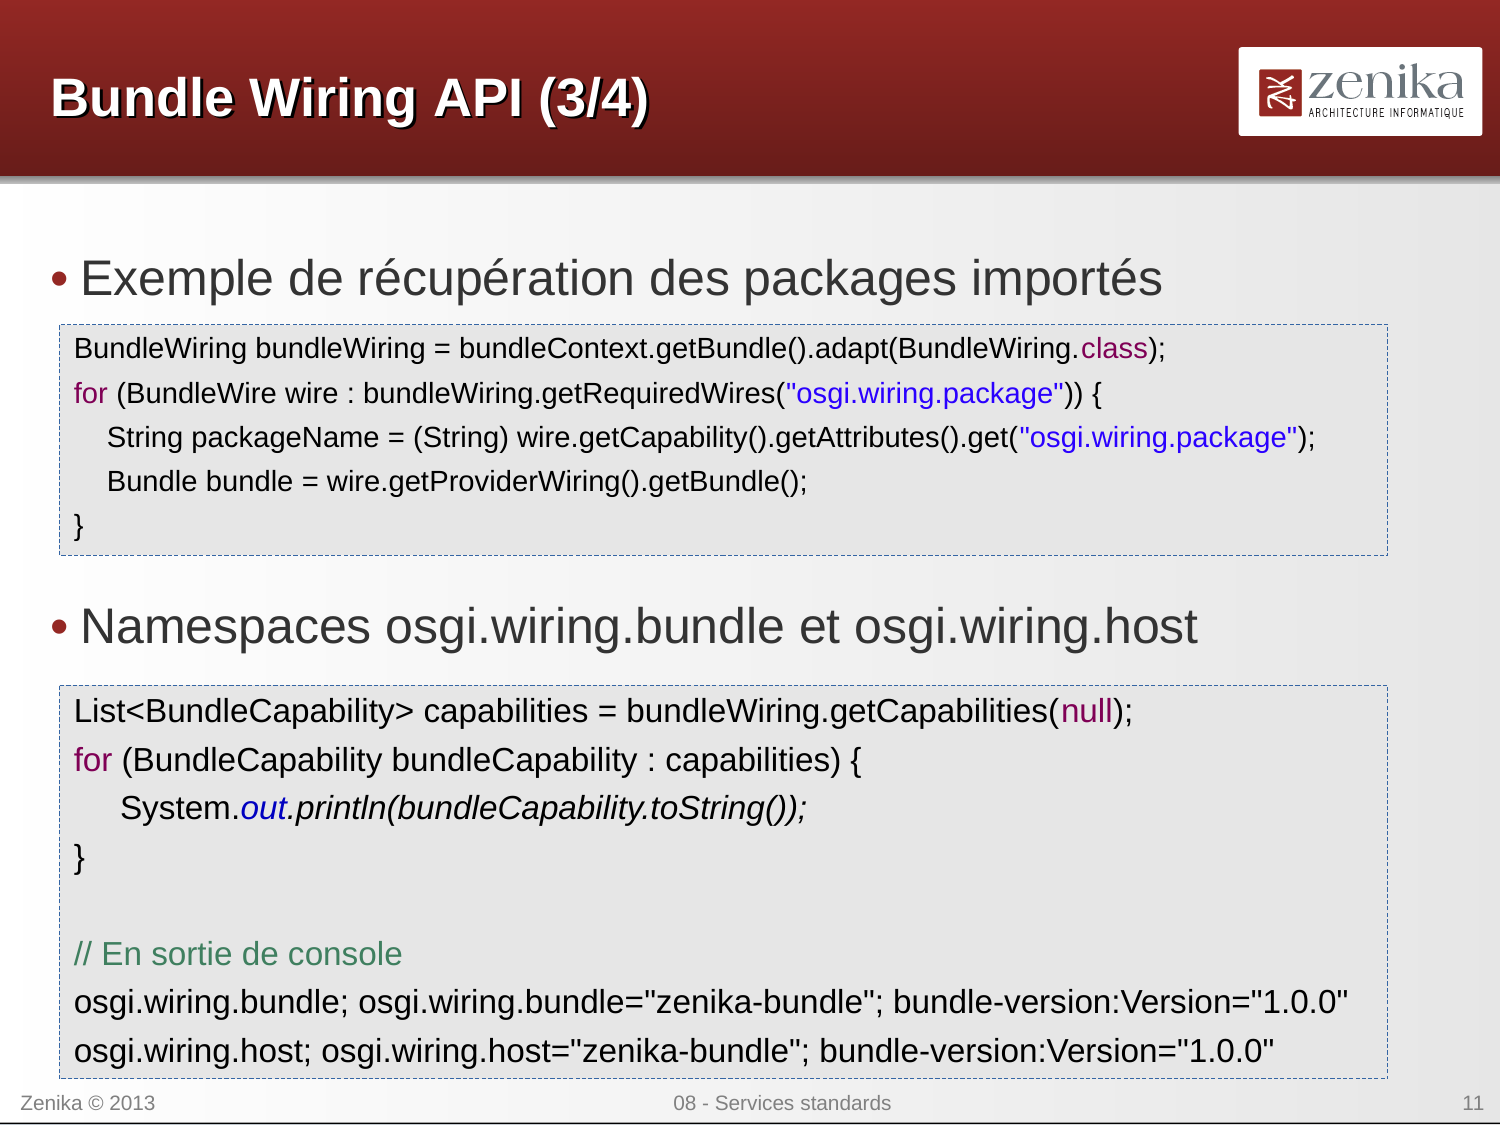

# Bundle Wiring API (3/4)
Exemple de récupération des packages importés
Namespaces osgi.wiring.bundle et osgi.wiring.host
BundleWiring bundleWiring = bundleContext.getBundle().adapt(BundleWiring.class);
for (BundleWire wire : bundleWiring.getRequiredWires("osgi.wiring.package")) {
 String packageName = (String) wire.getCapability().getAttributes().get("osgi.wiring.package");
 Bundle bundle = wire.getProviderWiring().getBundle();
}
List<BundleCapability> capabilities = bundleWiring.getCapabilities(null);
for (BundleCapability bundleCapability : capabilities) {
 System.out.println(bundleCapability.toString());
}
// En sortie de console
osgi.wiring.bundle; osgi.wiring.bundle="zenika-bundle"; bundle-version:Version="1.0.0"
osgi.wiring.host; osgi.wiring.host="zenika-bundle"; bundle-version:Version="1.0.0"